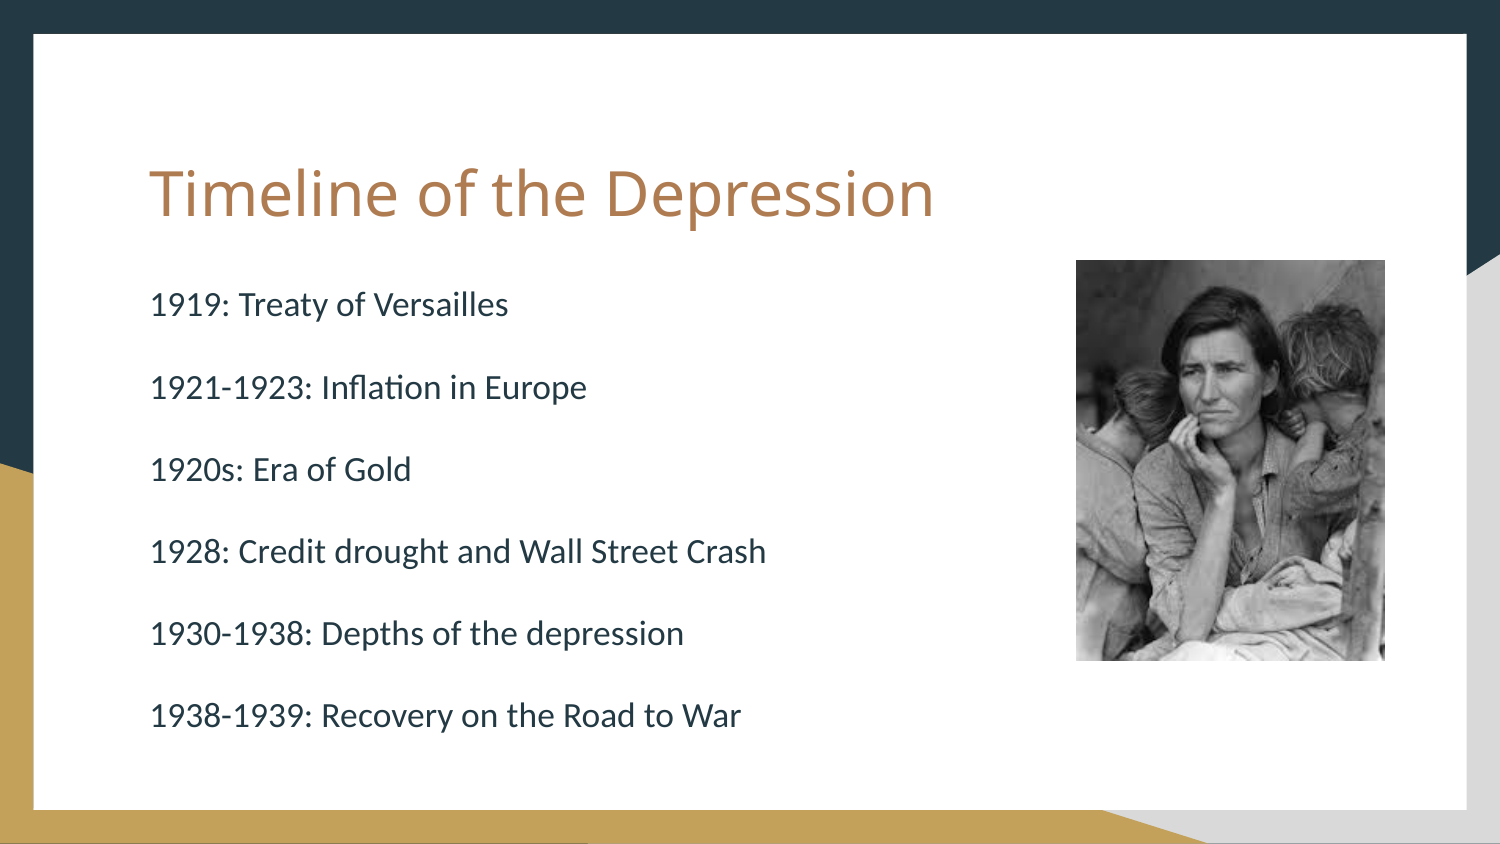

# Timeline of the Depression
1919: Treaty of Versailles
1921-1923: Inflation in Europe
1920s: Era of Gold
1928: Credit drought and Wall Street Crash
1930-1938: Depths of the depression
1938-1939: Recovery on the Road to War